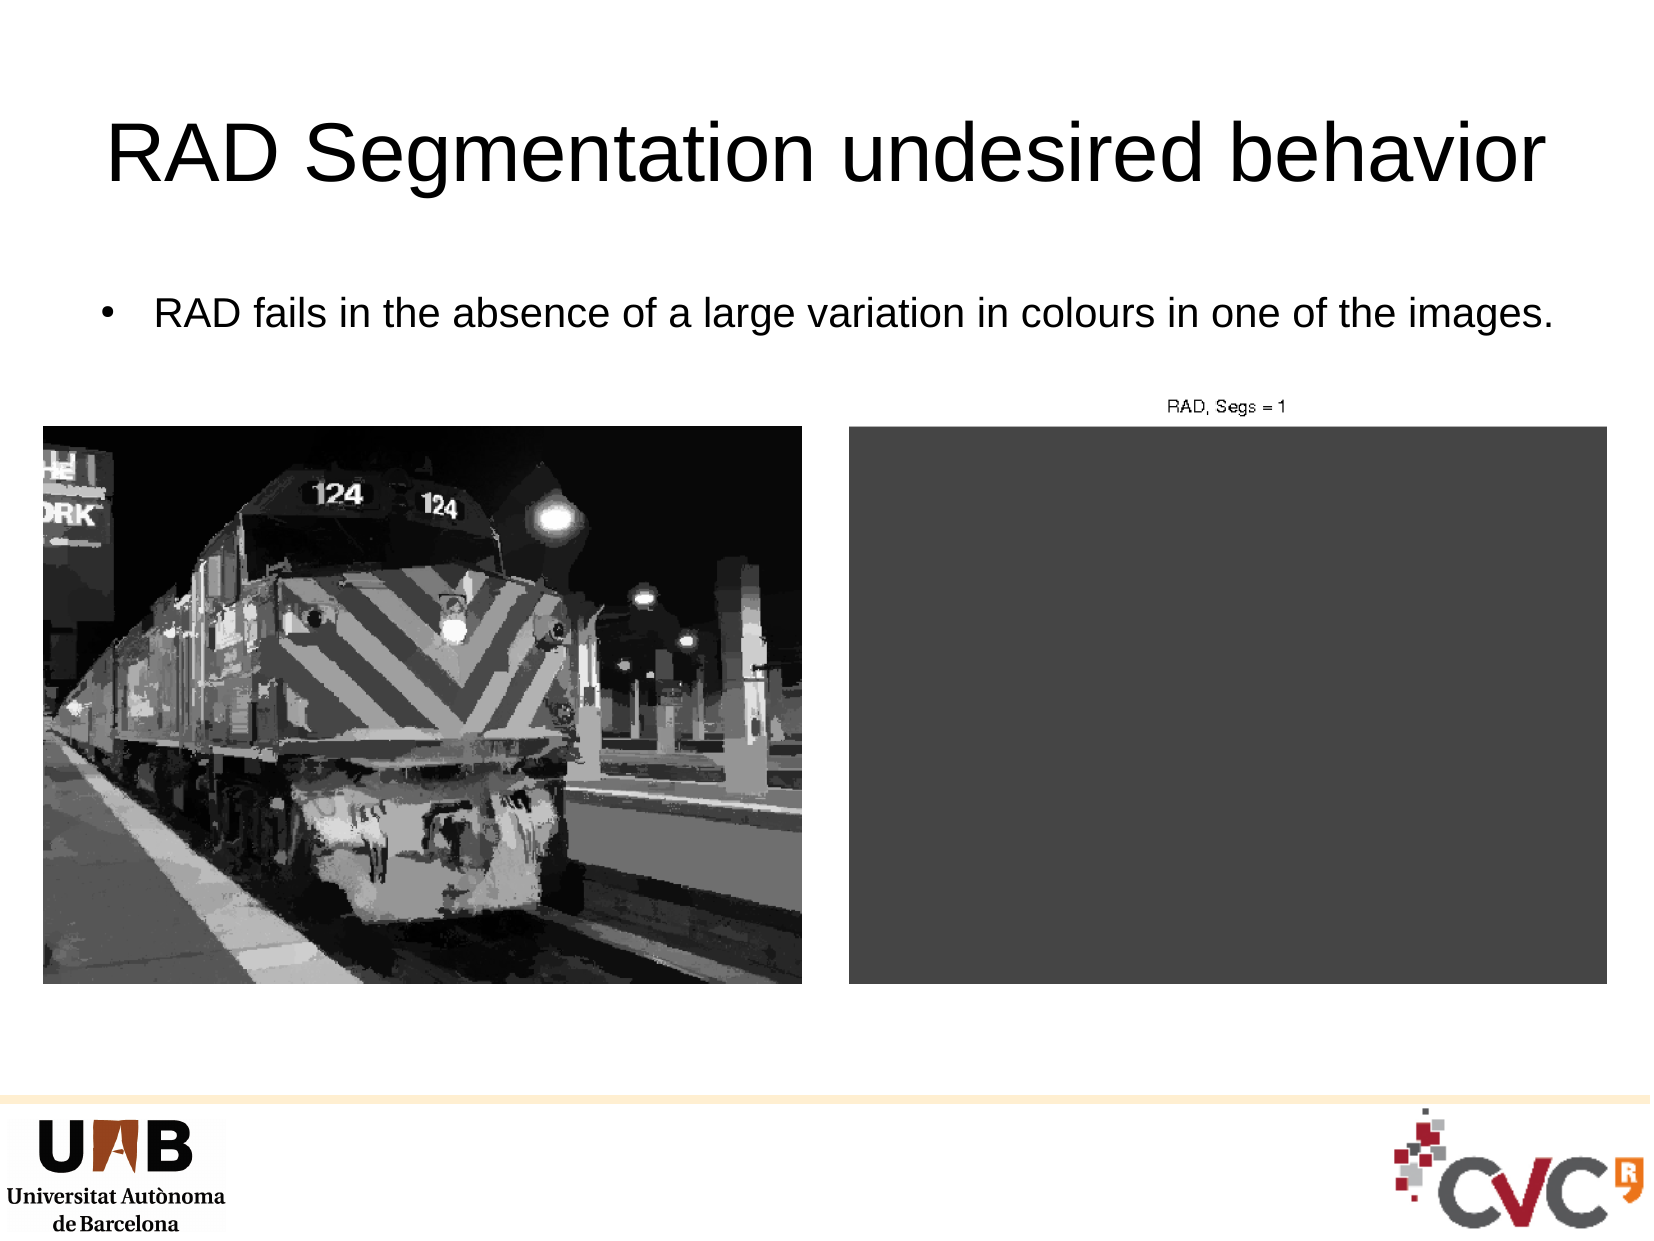

# RAD Segmentation undesired behavior
RAD fails in the absence of a large variation in colours in one of the images.